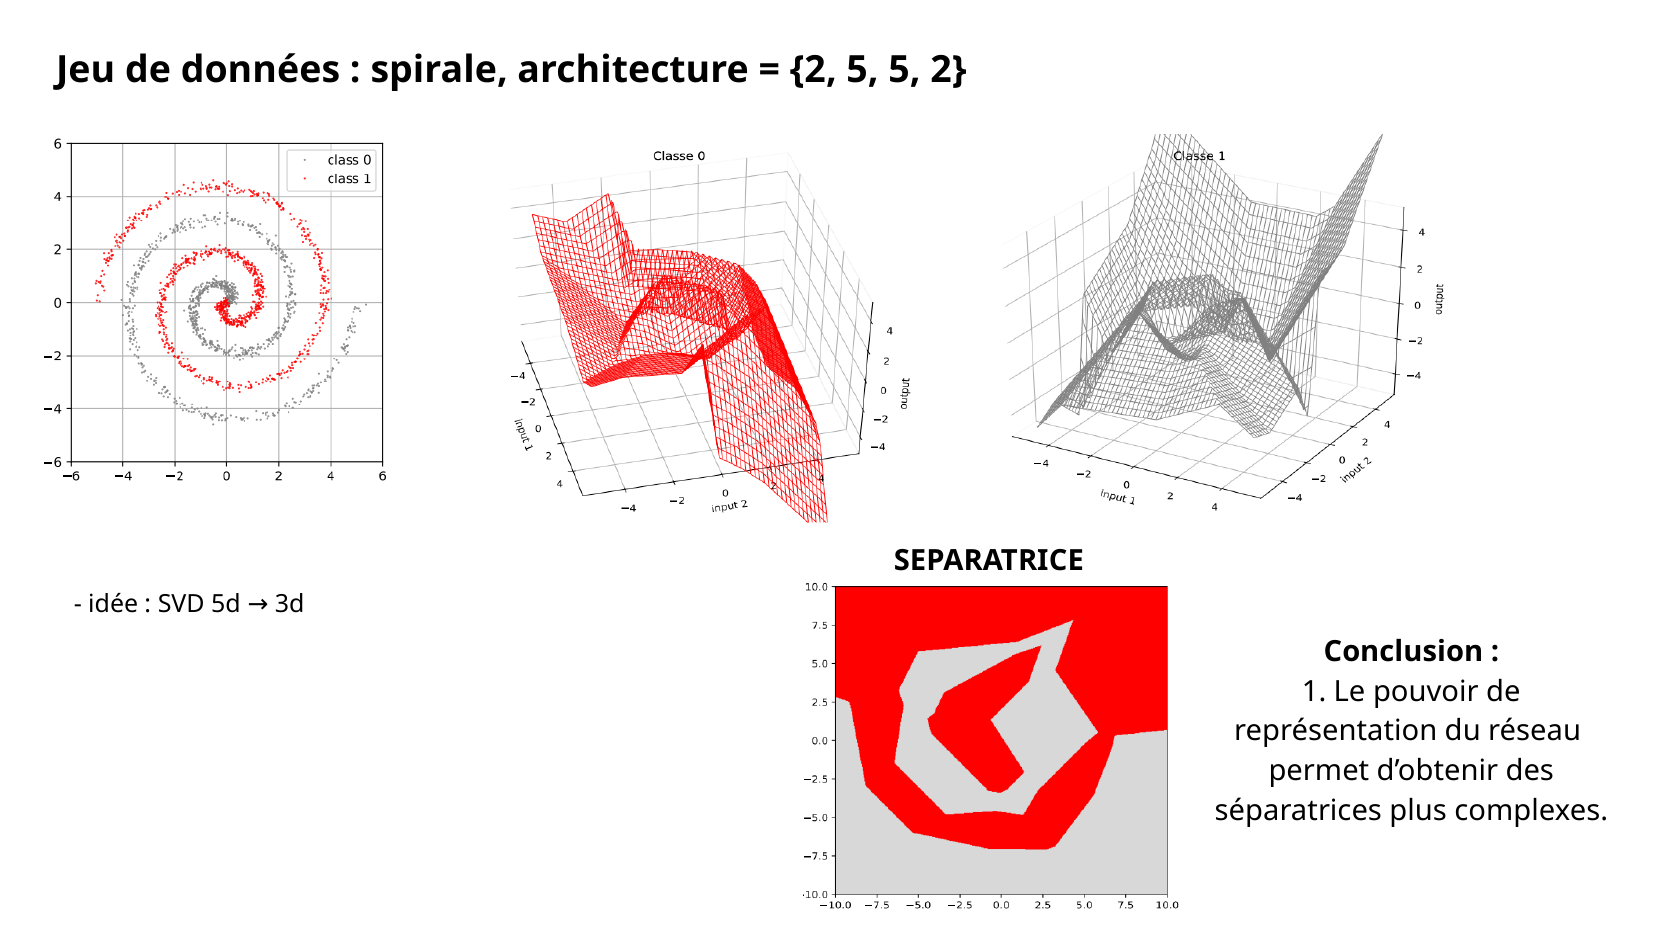

Jeu de données : spirale, architecture = {2, 5, 5, 2}
SEPARATRICE
Conclusion :
1. Le pouvoir de représentation du réseau permet d’obtenir des séparatrices plus complexes.
- idée : SVD 5d → 3d